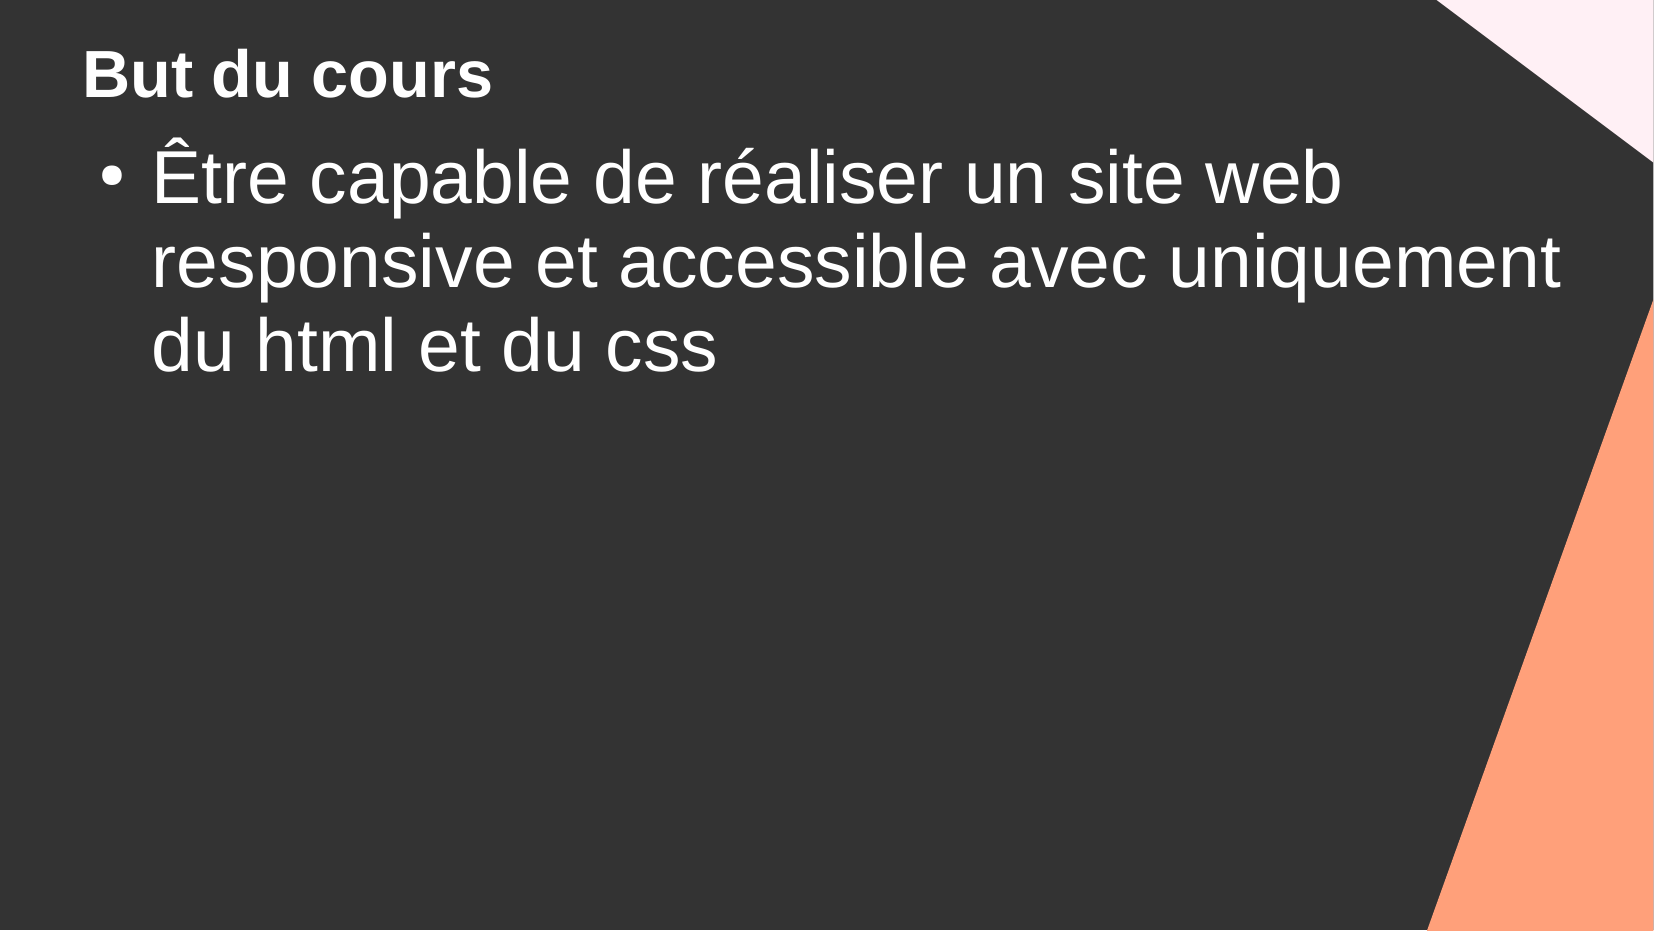

# But du cours
Être capable de réaliser un site web responsive et accessible avec uniquement du html et du css